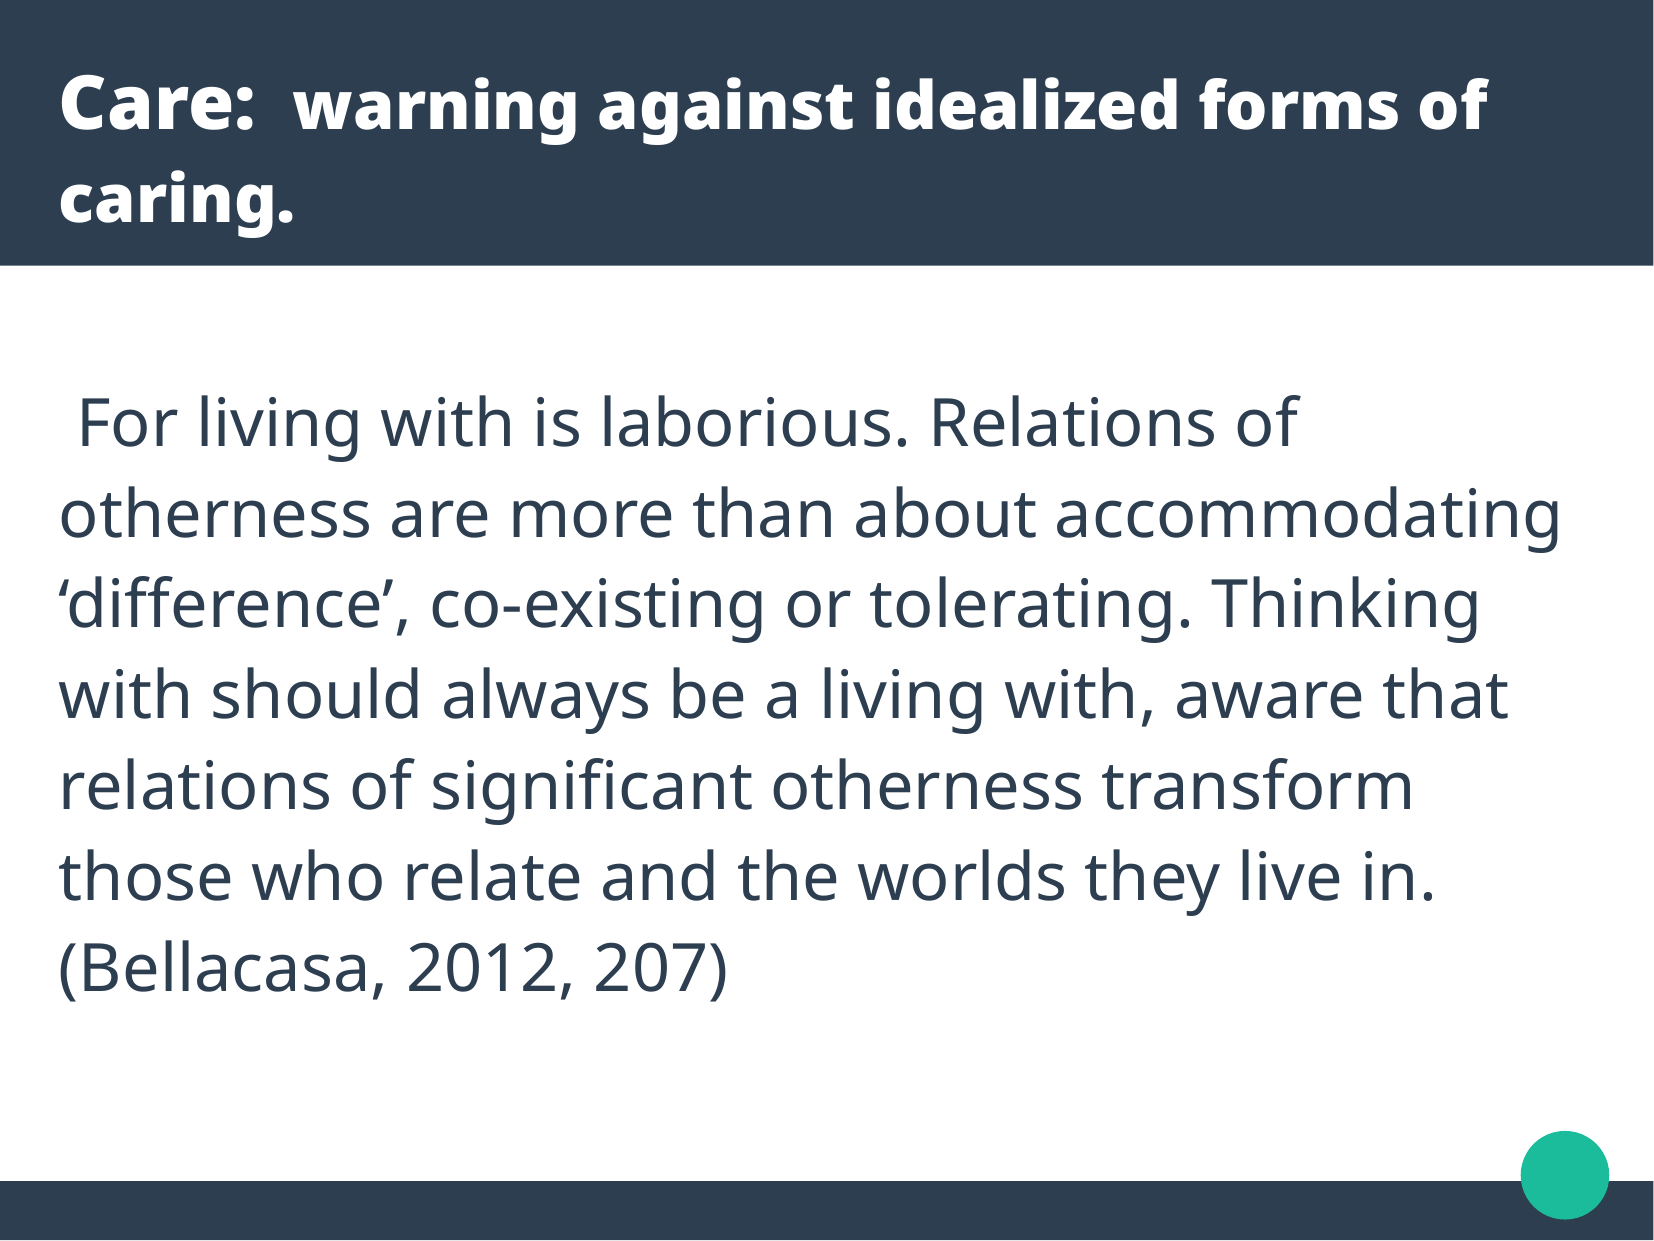

# Care: warning against idealized forms of caring.
 For living with is laborious. Relations of otherness are more than about accommodating ‘difference’, co-existing or tolerating. Thinking with should always be a living with, aware that relations of significant otherness transform those who relate and the worlds they live in. (Bellacasa, 2012, 207)